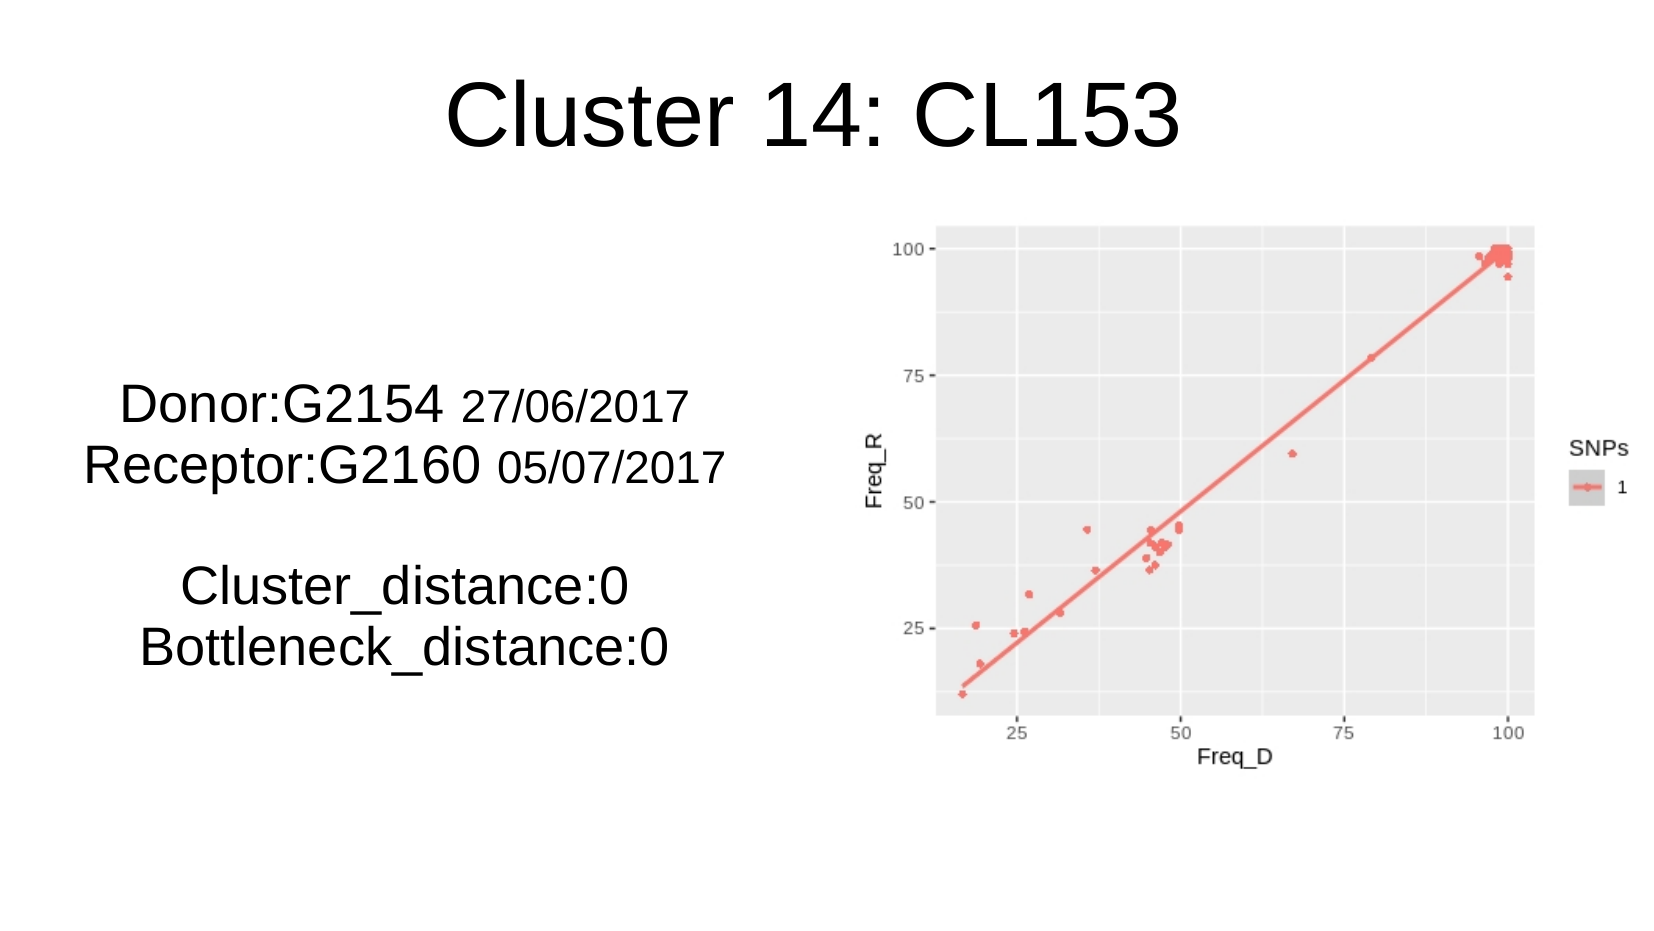

# Cluster 14: CL153
Donor:G2154 27/06/2017
Receptor:G2160 05/07/2017
Cluster_distance:0
Bottleneck_distance:0